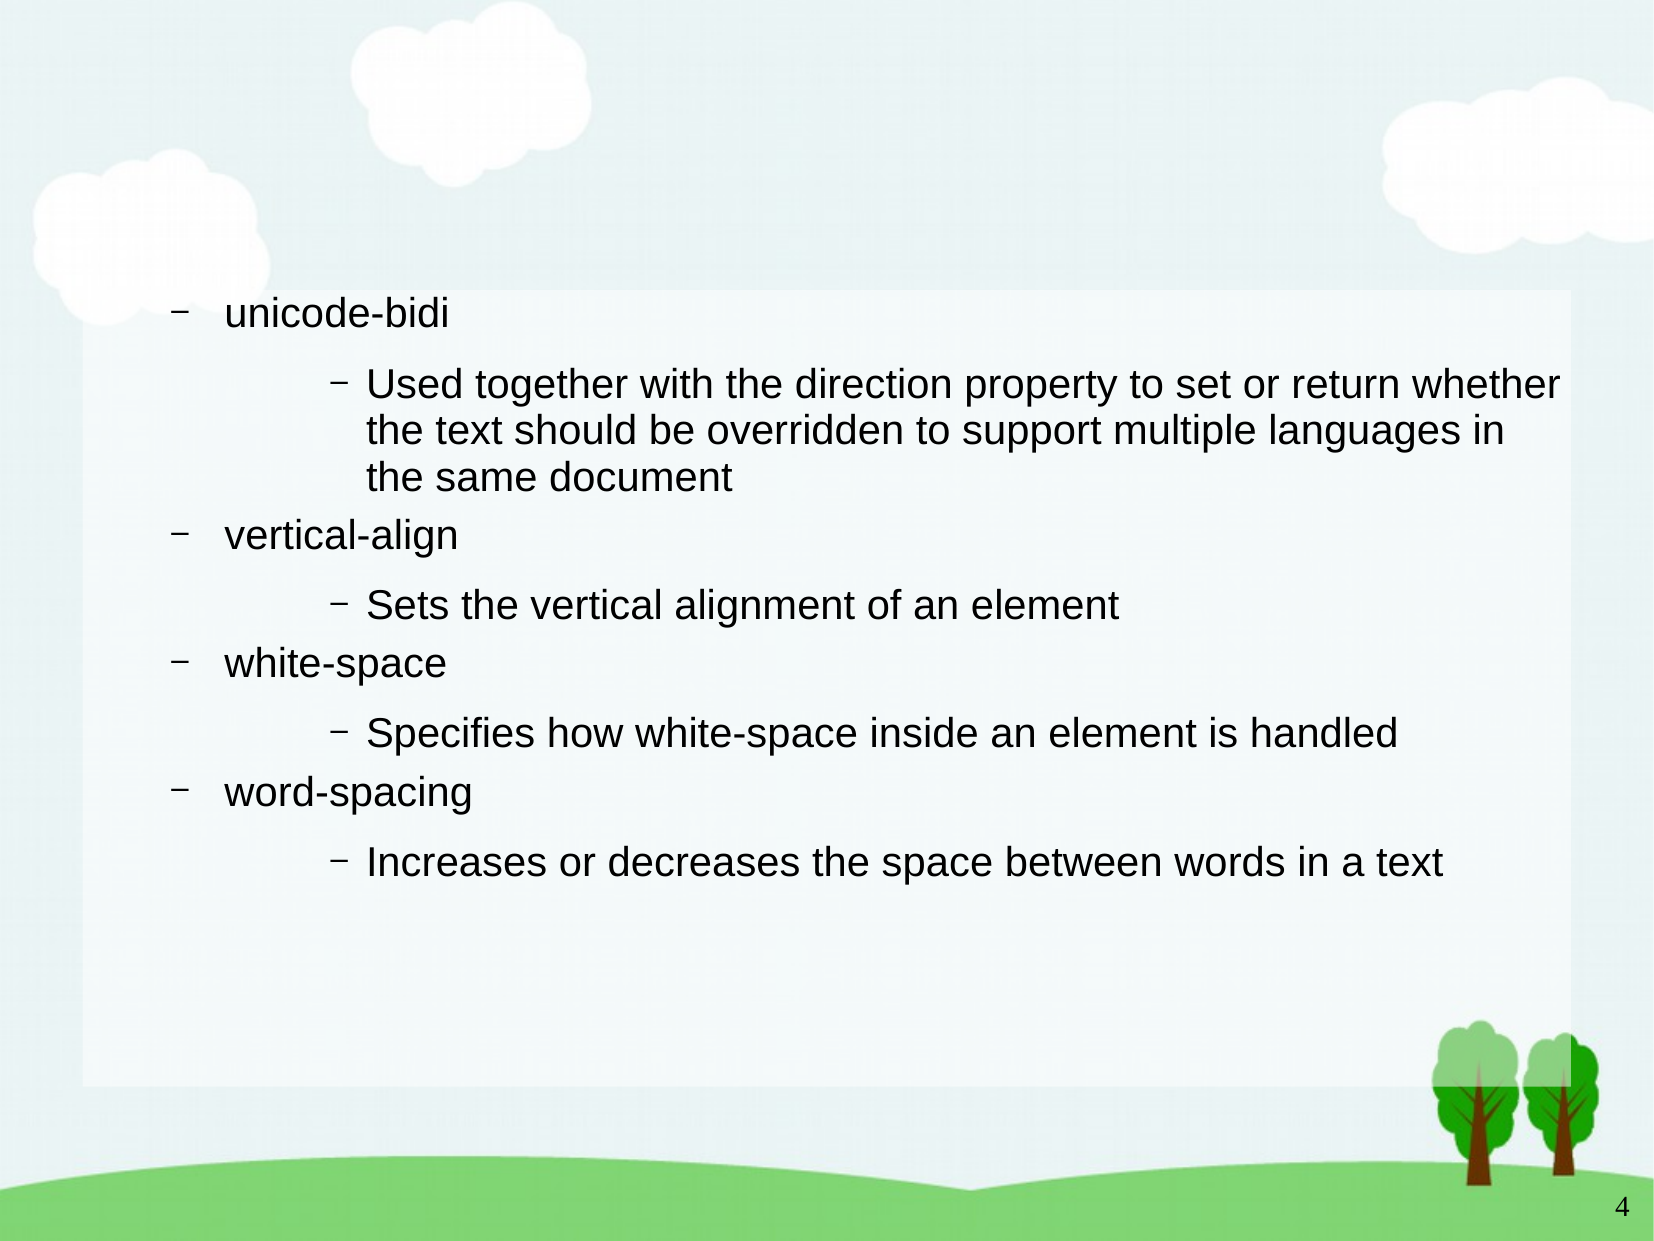

#
unicode-bidi
Used together with the direction property to set or return whether the text should be overridden to support multiple languages in the same document
vertical-align
Sets the vertical alignment of an element
white-space
Specifies how white-space inside an element is handled
word-spacing
Increases or decreases the space between words in a text
4